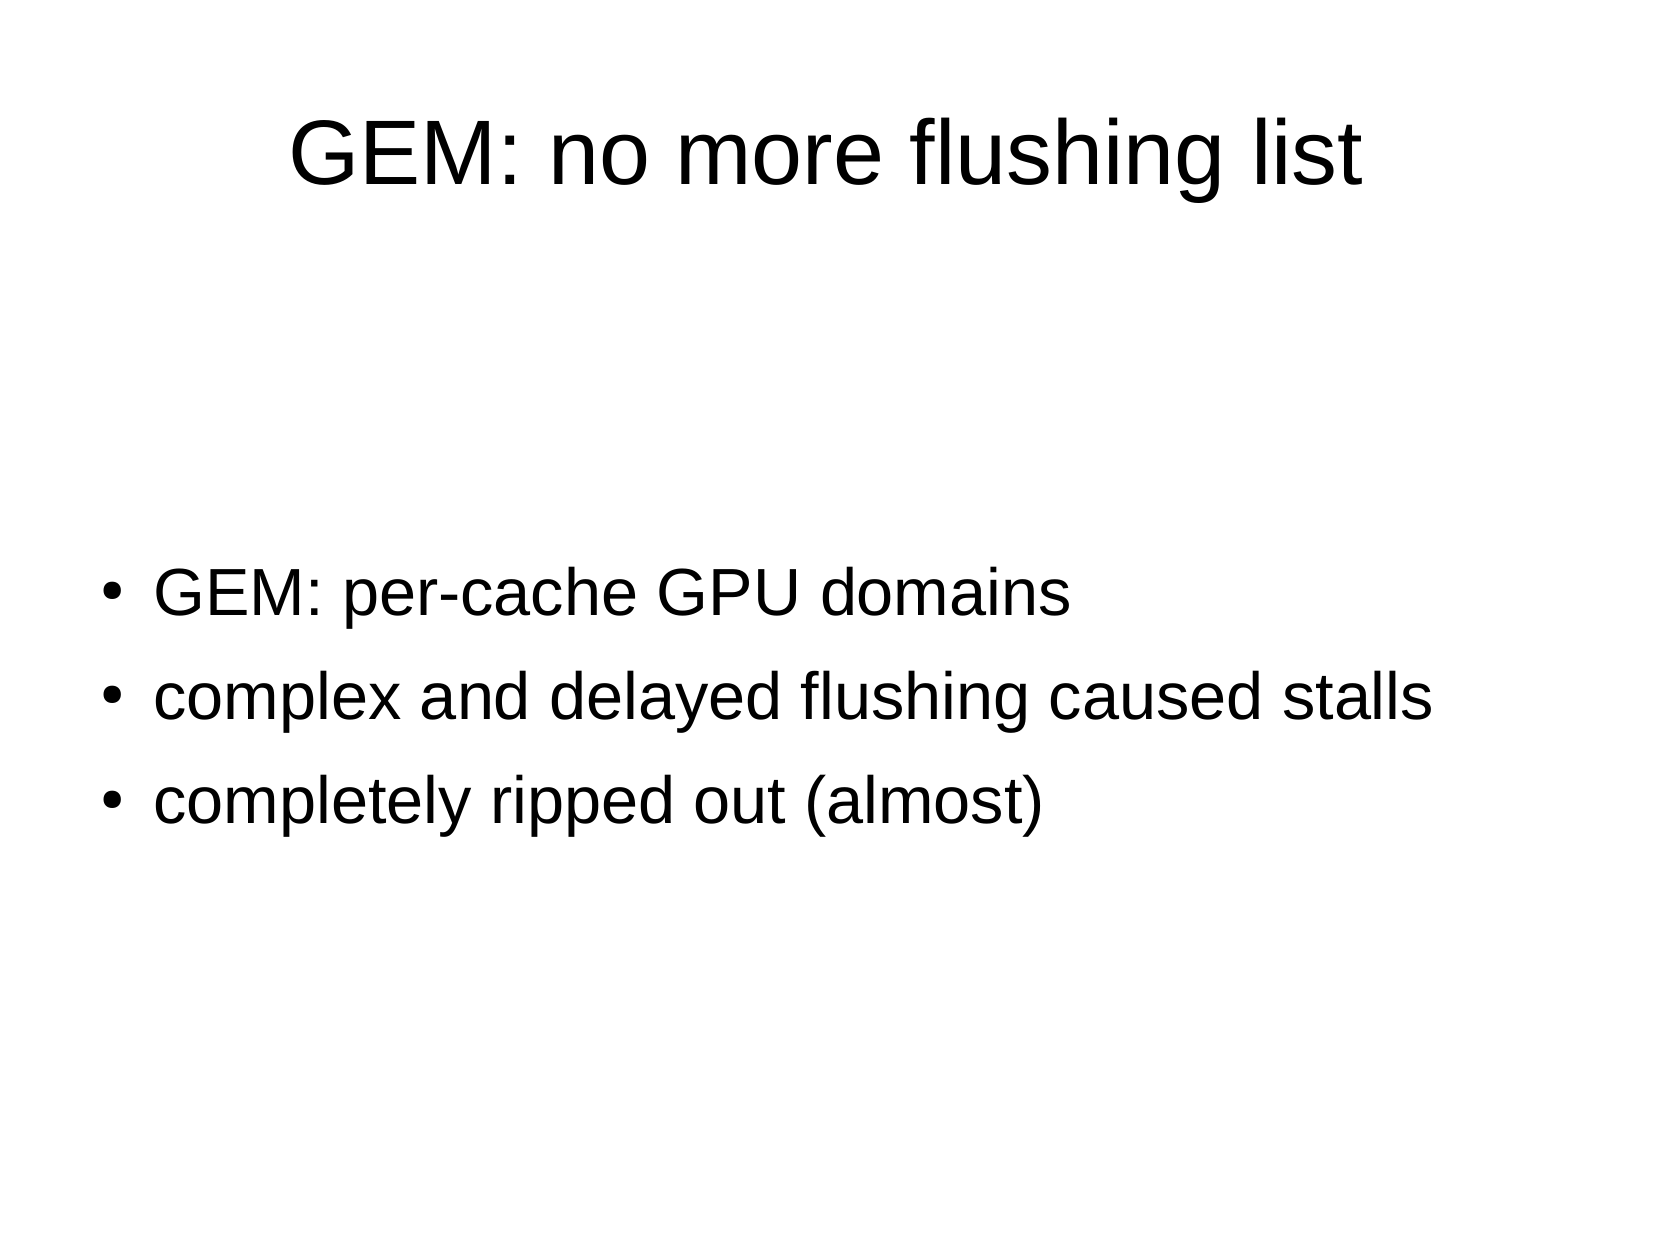

# GEM: no more flushing list
GEM: per-cache GPU domains
complex and delayed flushing caused stalls
completely ripped out (almost)